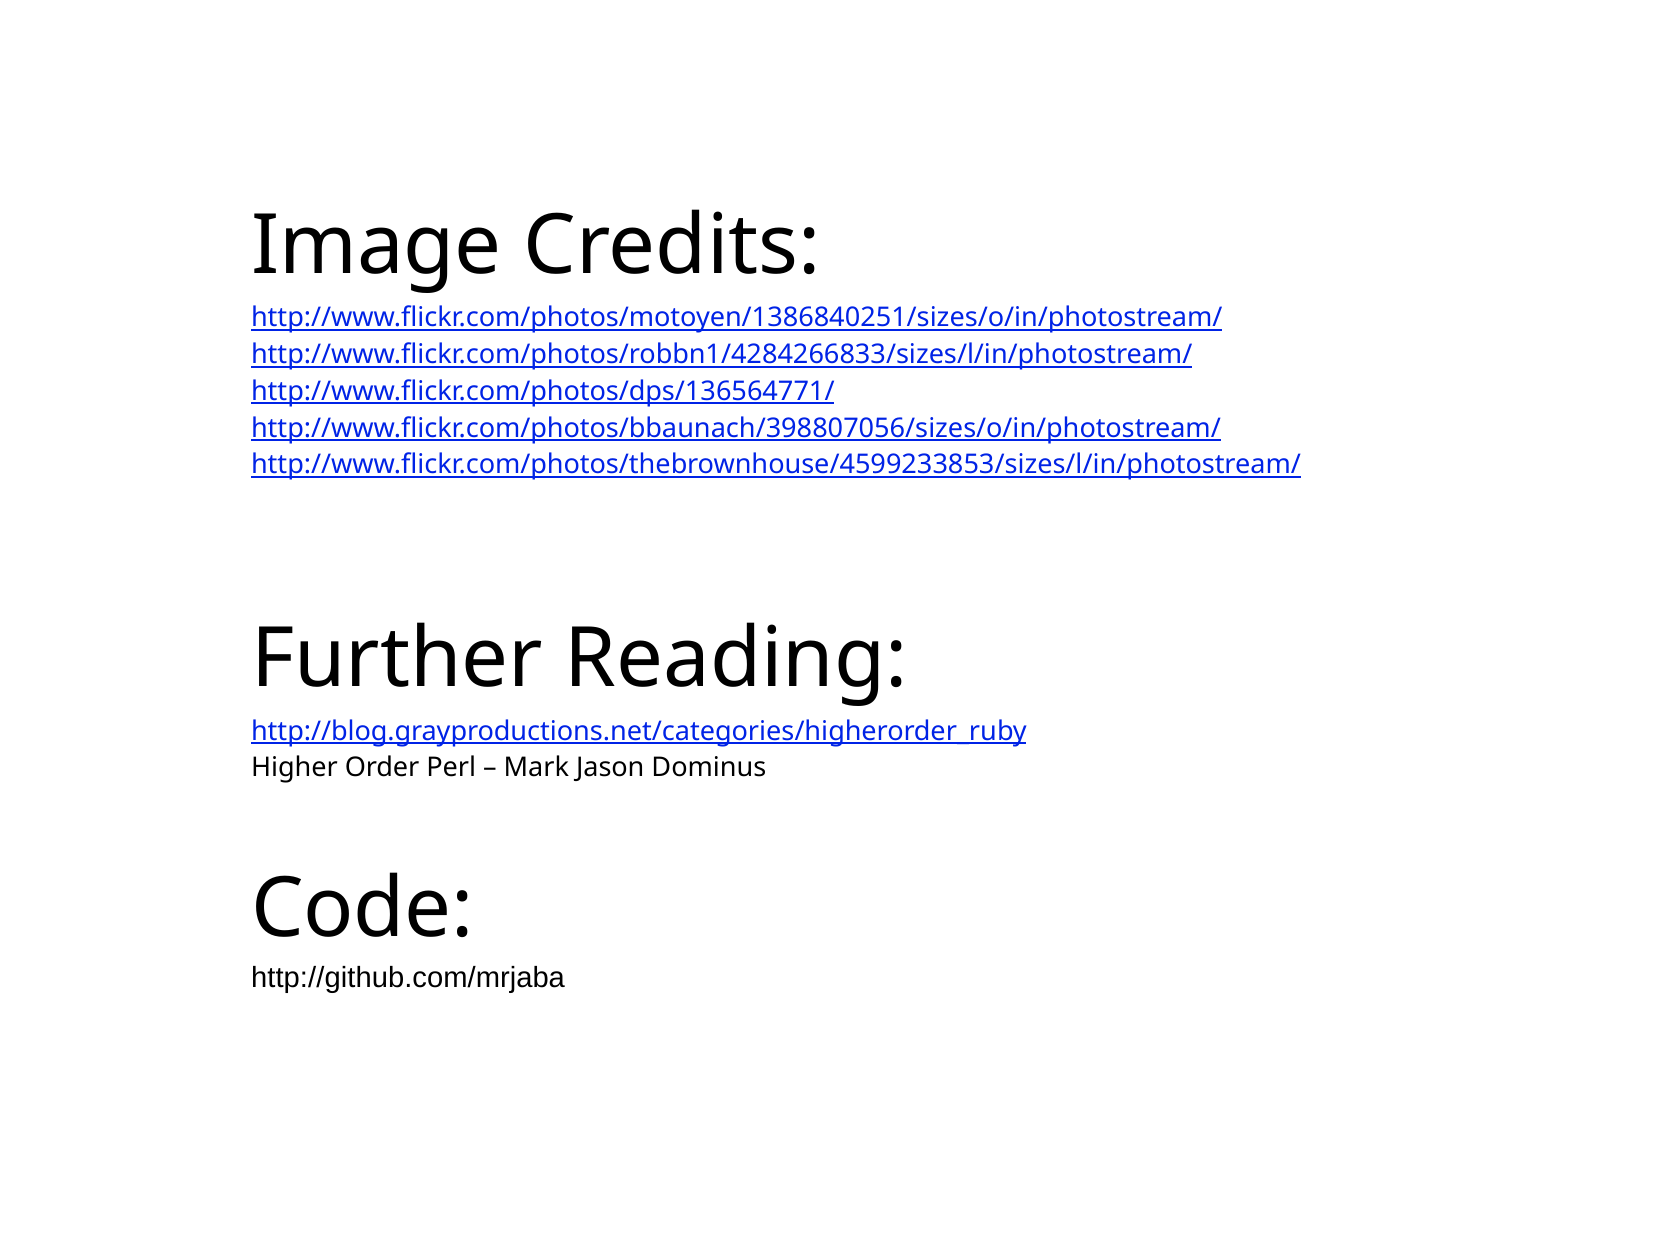

Image Credits:
http://www.flickr.com/photos/motoyen/1386840251/sizes/o/in/photostream/
http://www.flickr.com/photos/robbn1/4284266833/sizes/l/in/photostream/
http://www.flickr.com/photos/dps/136564771/
http://www.flickr.com/photos/bbaunach/398807056/sizes/o/in/photostream/
http://www.flickr.com/photos/thebrownhouse/4599233853/sizes/l/in/photostream/
Further Reading:
http://blog.grayproductions.net/categories/higherorder_ruby
Higher Order Perl – Mark Jason Dominus
Code:
http://github.com/mrjaba